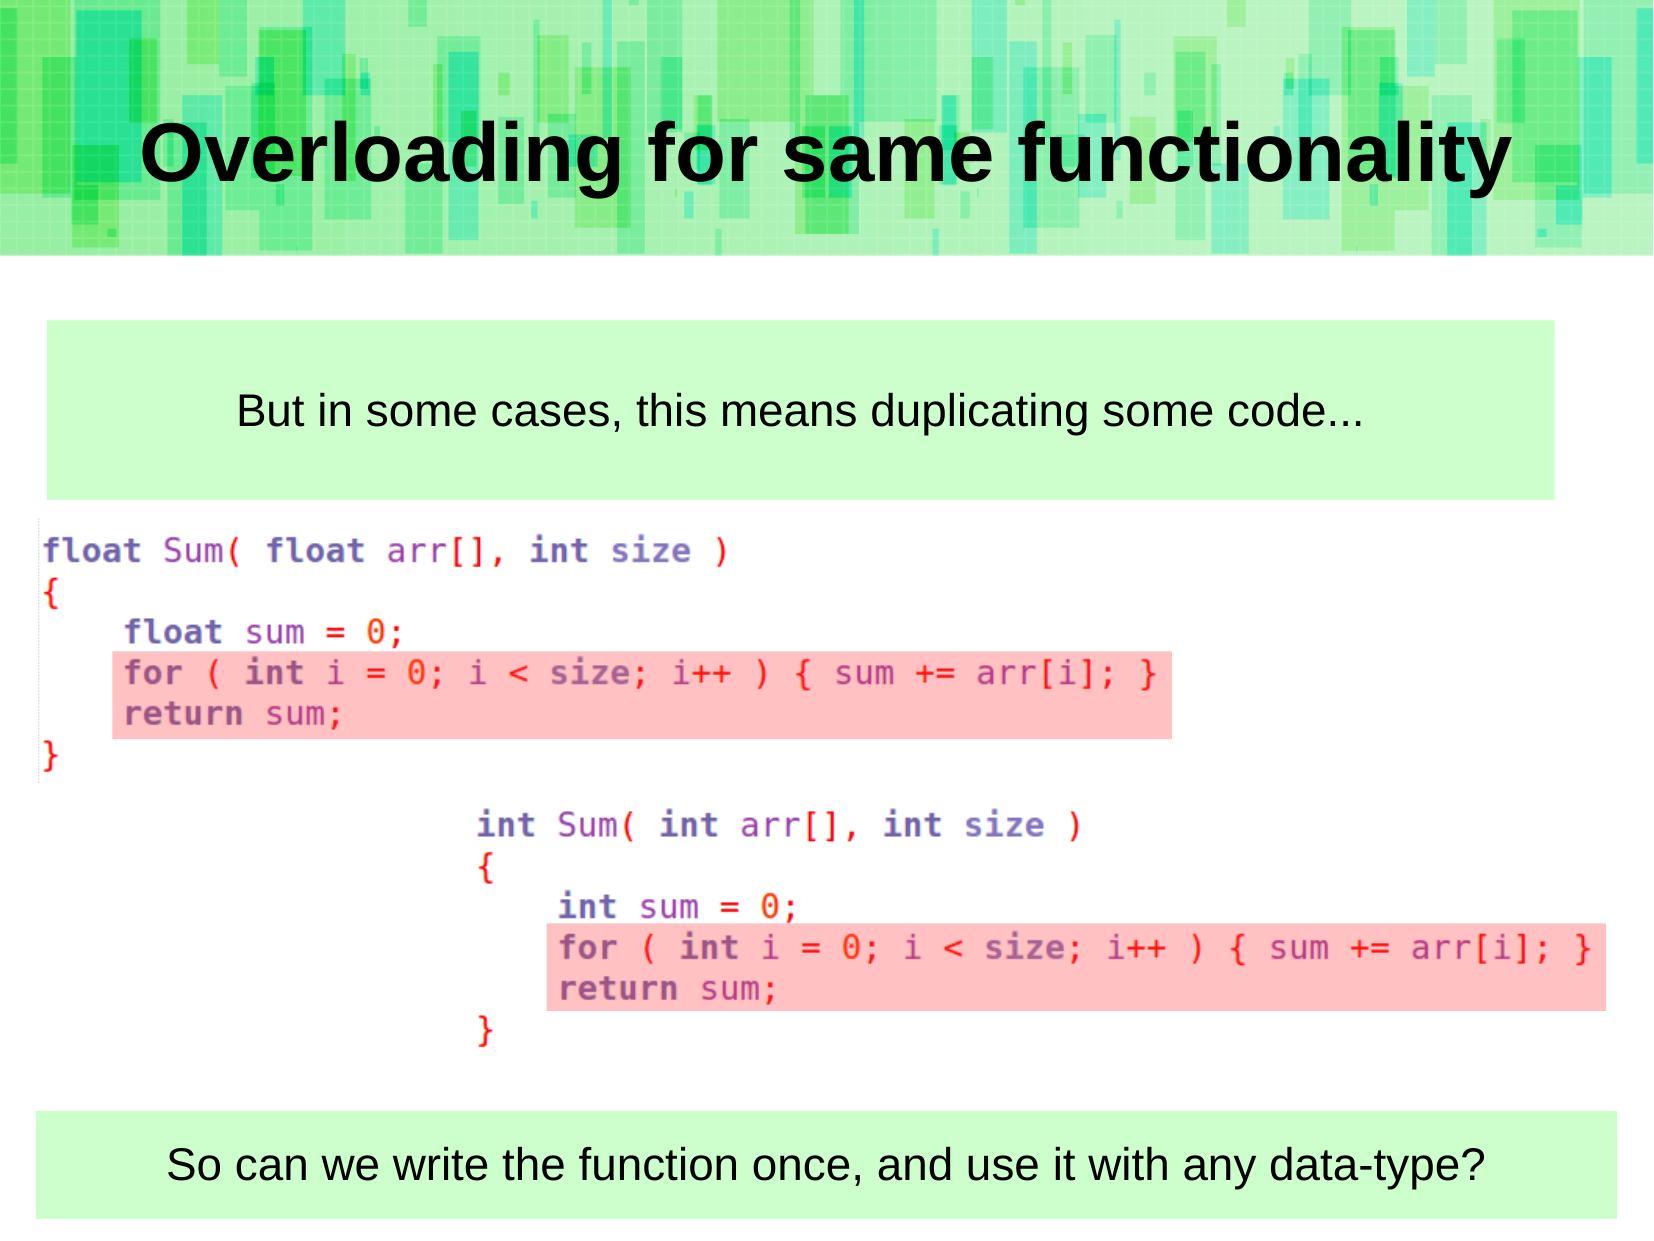

# Overloading for same functionality
But in some cases, this means duplicating some code...
So can we write the function once, and use it with any data-type?